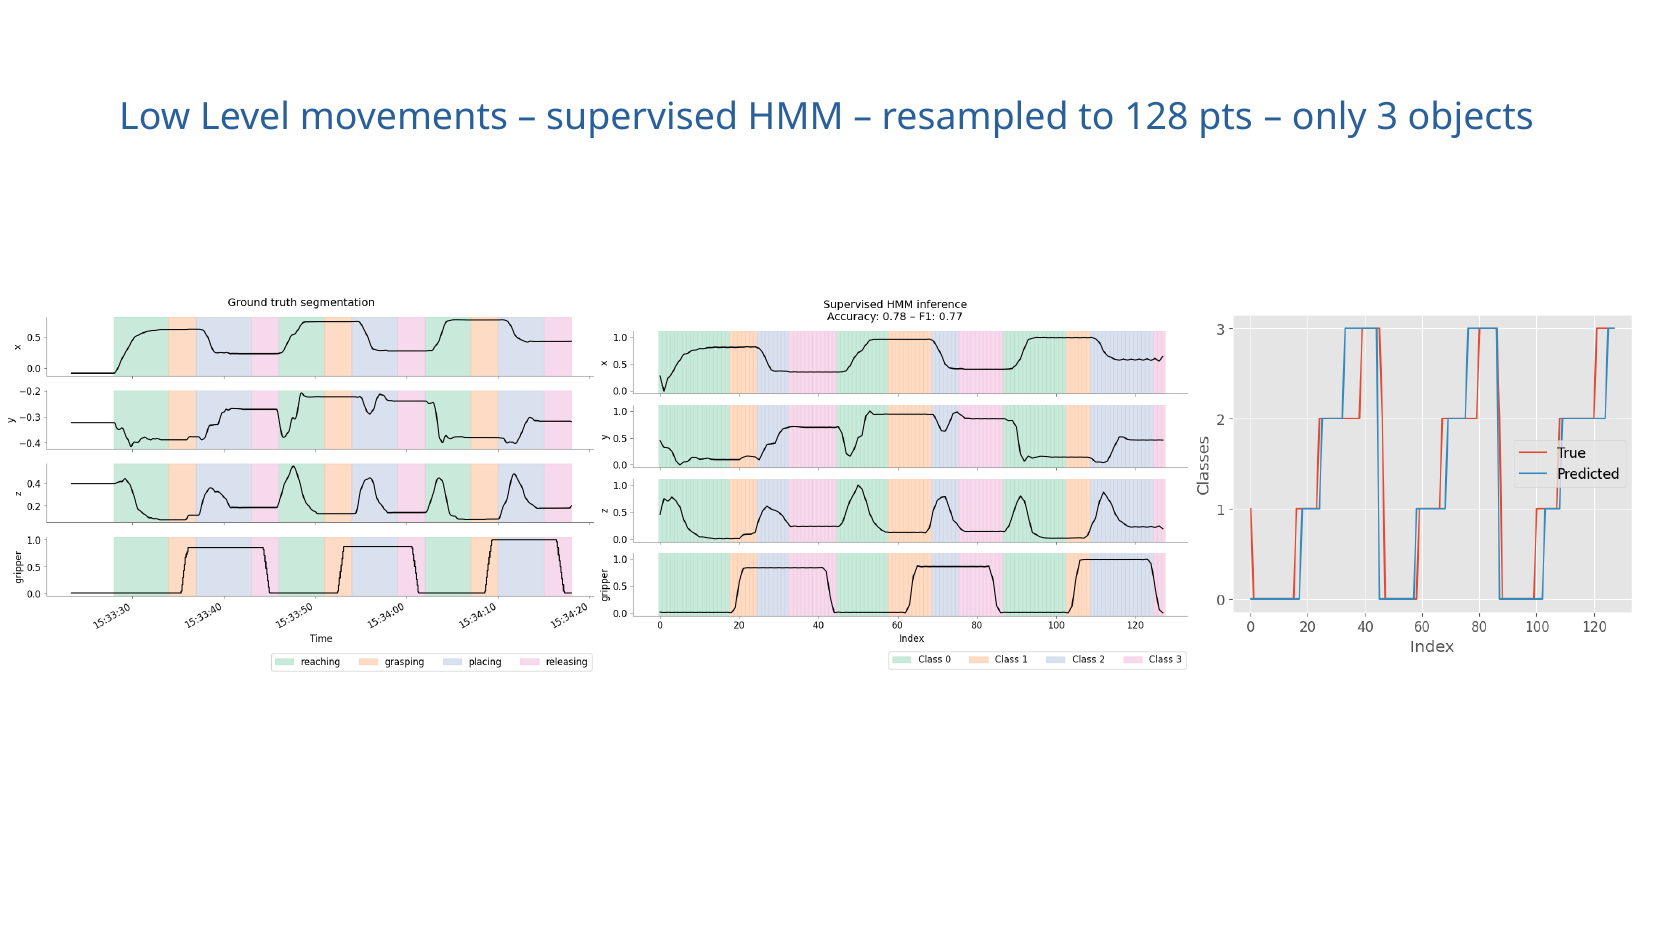

# Low Level movements – supervised HMM – resampled to 128 pts – only 3 objects